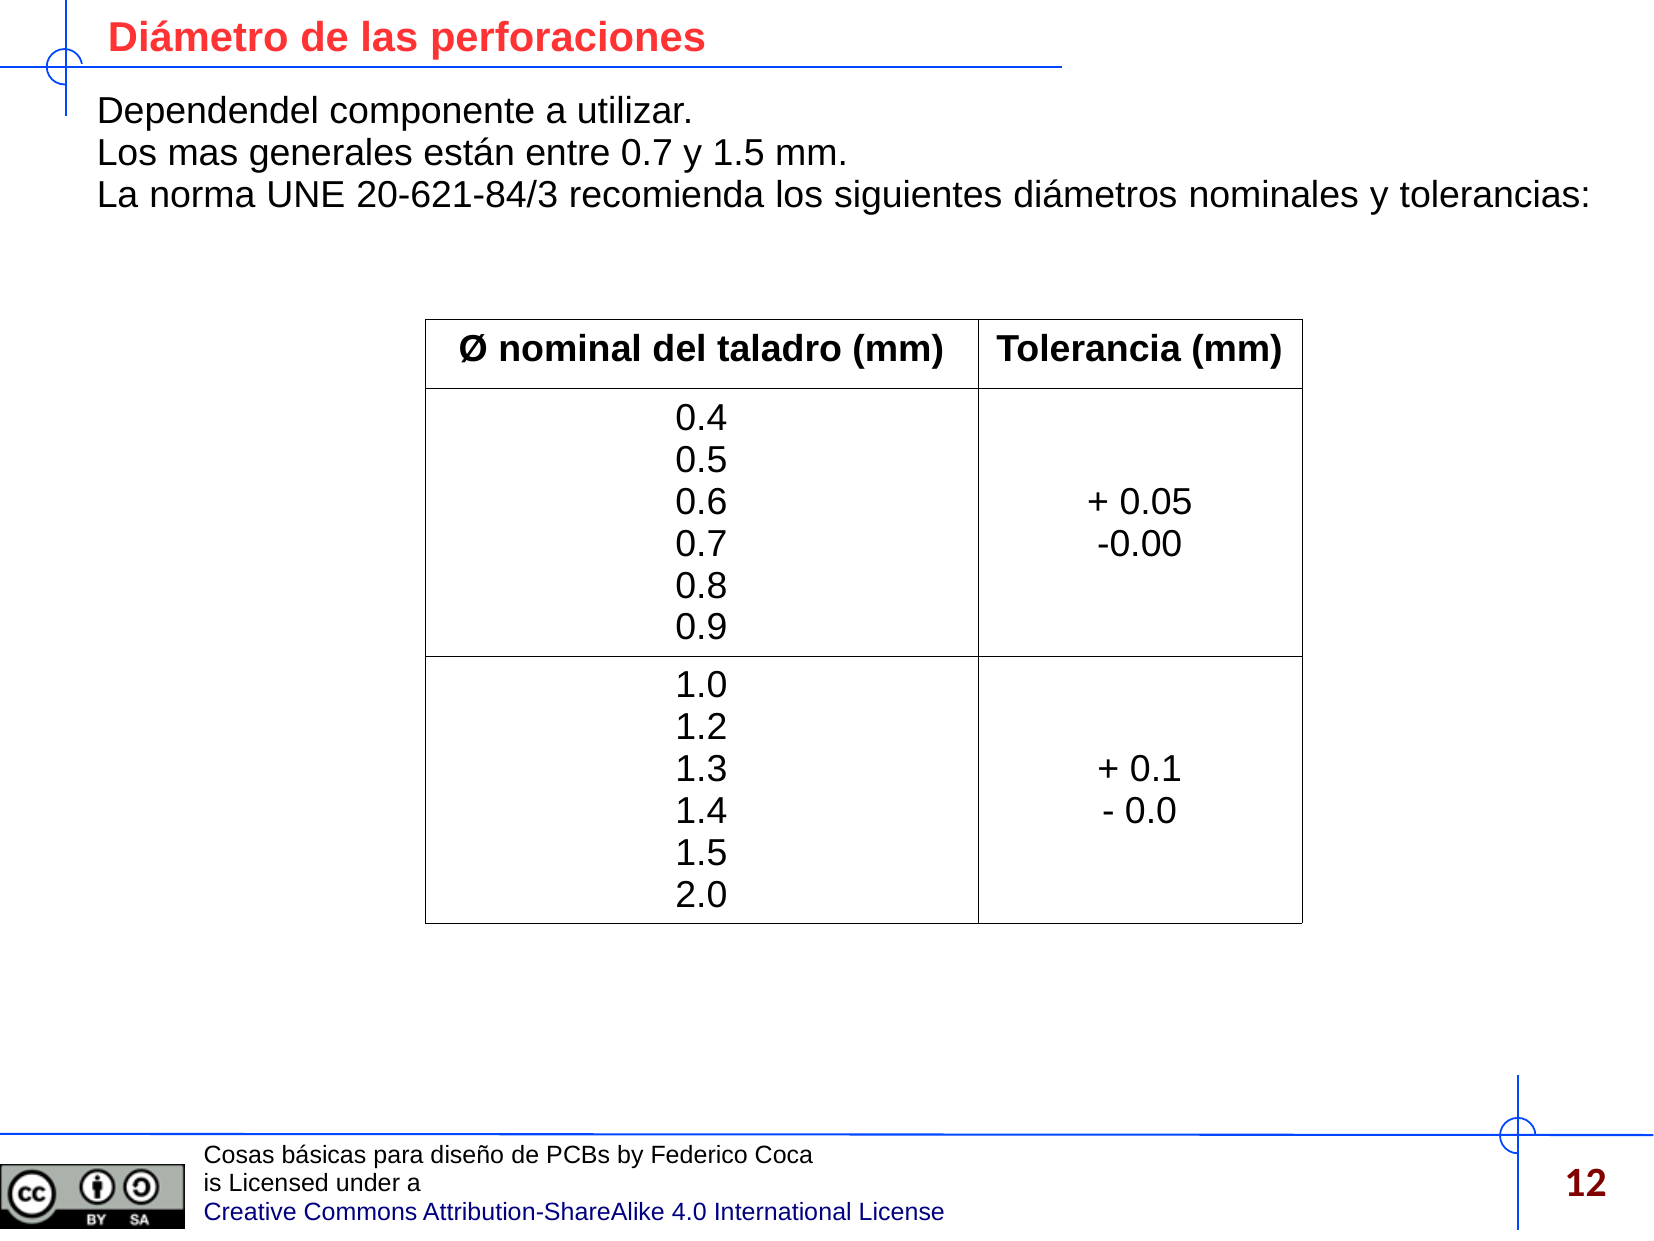

Diámetro de las perforaciones
Dependendel componente a utilizar.
Los mas generales están entre 0.7 y 1.5 mm.
La norma UNE 20-621-84/3 recomienda los siguientes diámetros nominales y tolerancias:
| Ø nominal del taladro (mm) | Tolerancia (mm) |
| --- | --- |
| 0.4 0.5 0.6 0.7 0.8 0.9 | + 0.05 -0.00 |
| 1.0 1.2 1.3 1.4 1.5 2.0 | + 0.1 - 0.0 |
Cosas básicas para diseño de PCBs by Federico Coca
is Licensed under a Creative Commons Attribution-ShareAlike 4.0 International License